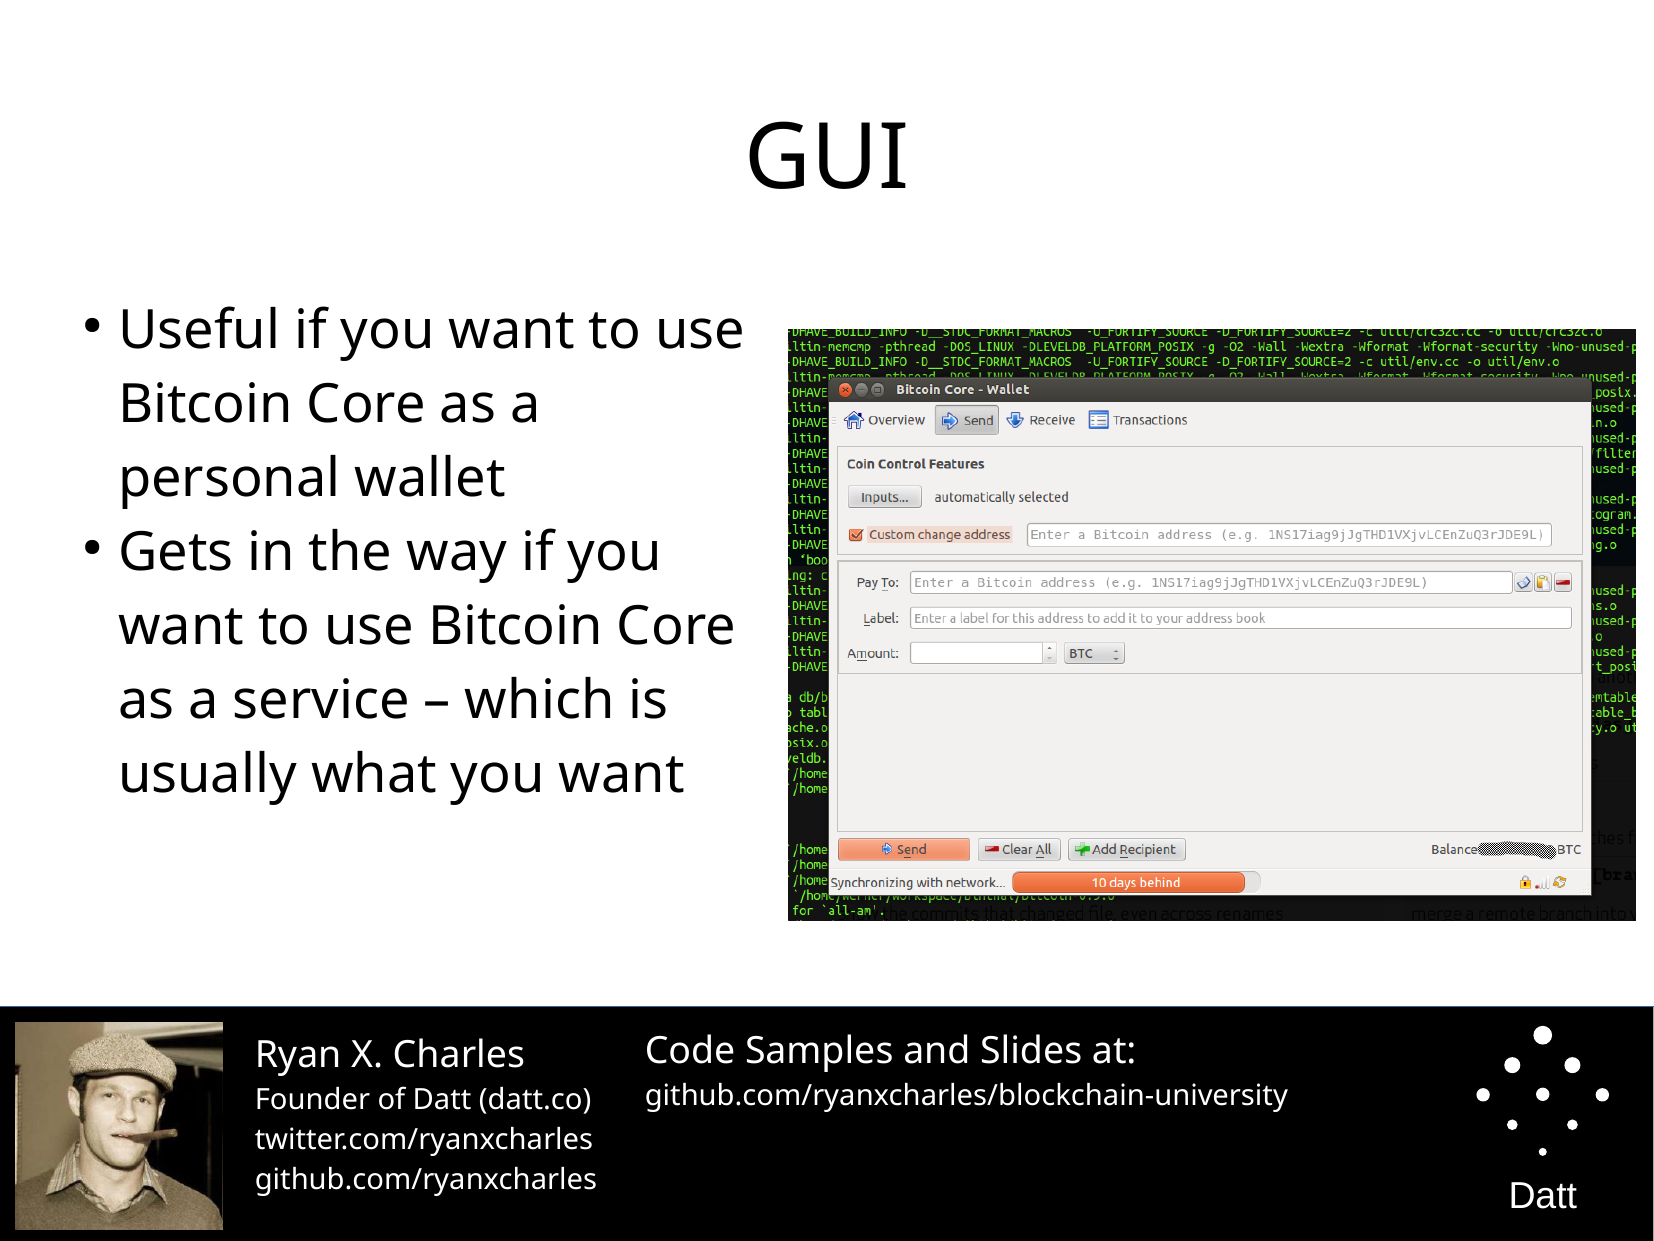

# GUI
Useful if you want to use Bitcoin Core as a personal wallet
Gets in the way if you want to use Bitcoin Core as a service – which is usually what you want
Code Samples and Slides at:
github.com/ryanxcharles/blockchain-university
Ryan X. Charles
Founder of Datt (datt.co)
twitter.com/ryanxcharles
github.com/ryanxcharles
Datt